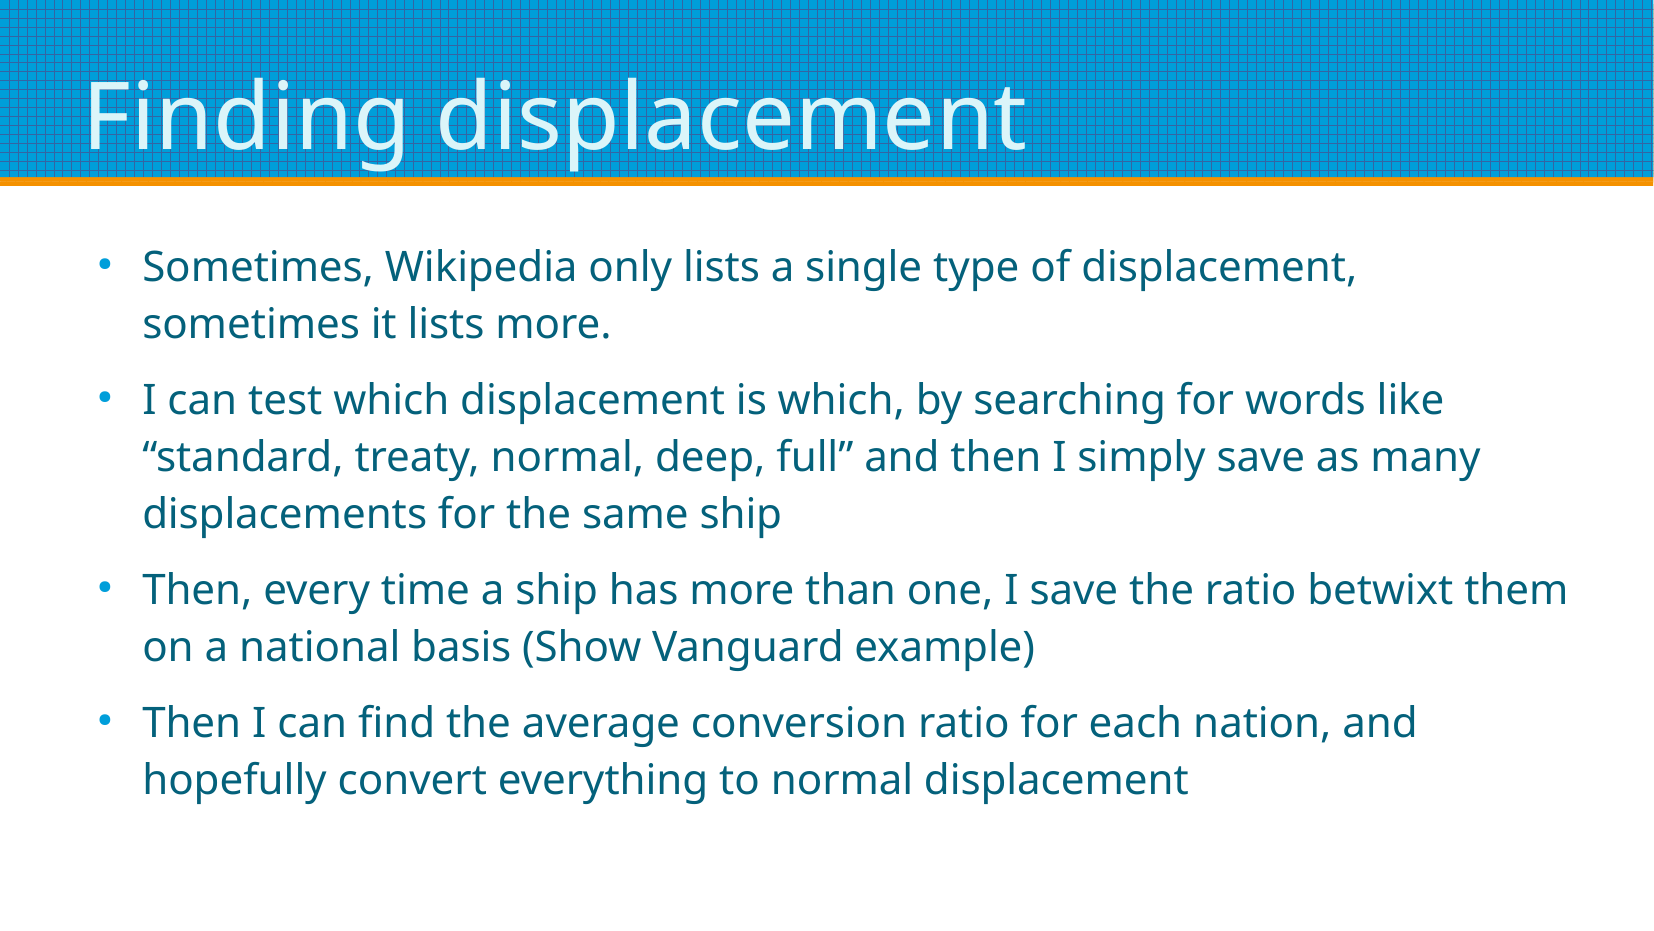

# Finding displacement
Sometimes, Wikipedia only lists a single type of displacement, sometimes it lists more.
I can test which displacement is which, by searching for words like “standard, treaty, normal, deep, full” and then I simply save as many displacements for the same ship
Then, every time a ship has more than one, I save the ratio betwixt them on a national basis (Show Vanguard example)
Then I can find the average conversion ratio for each nation, and hopefully convert everything to normal displacement